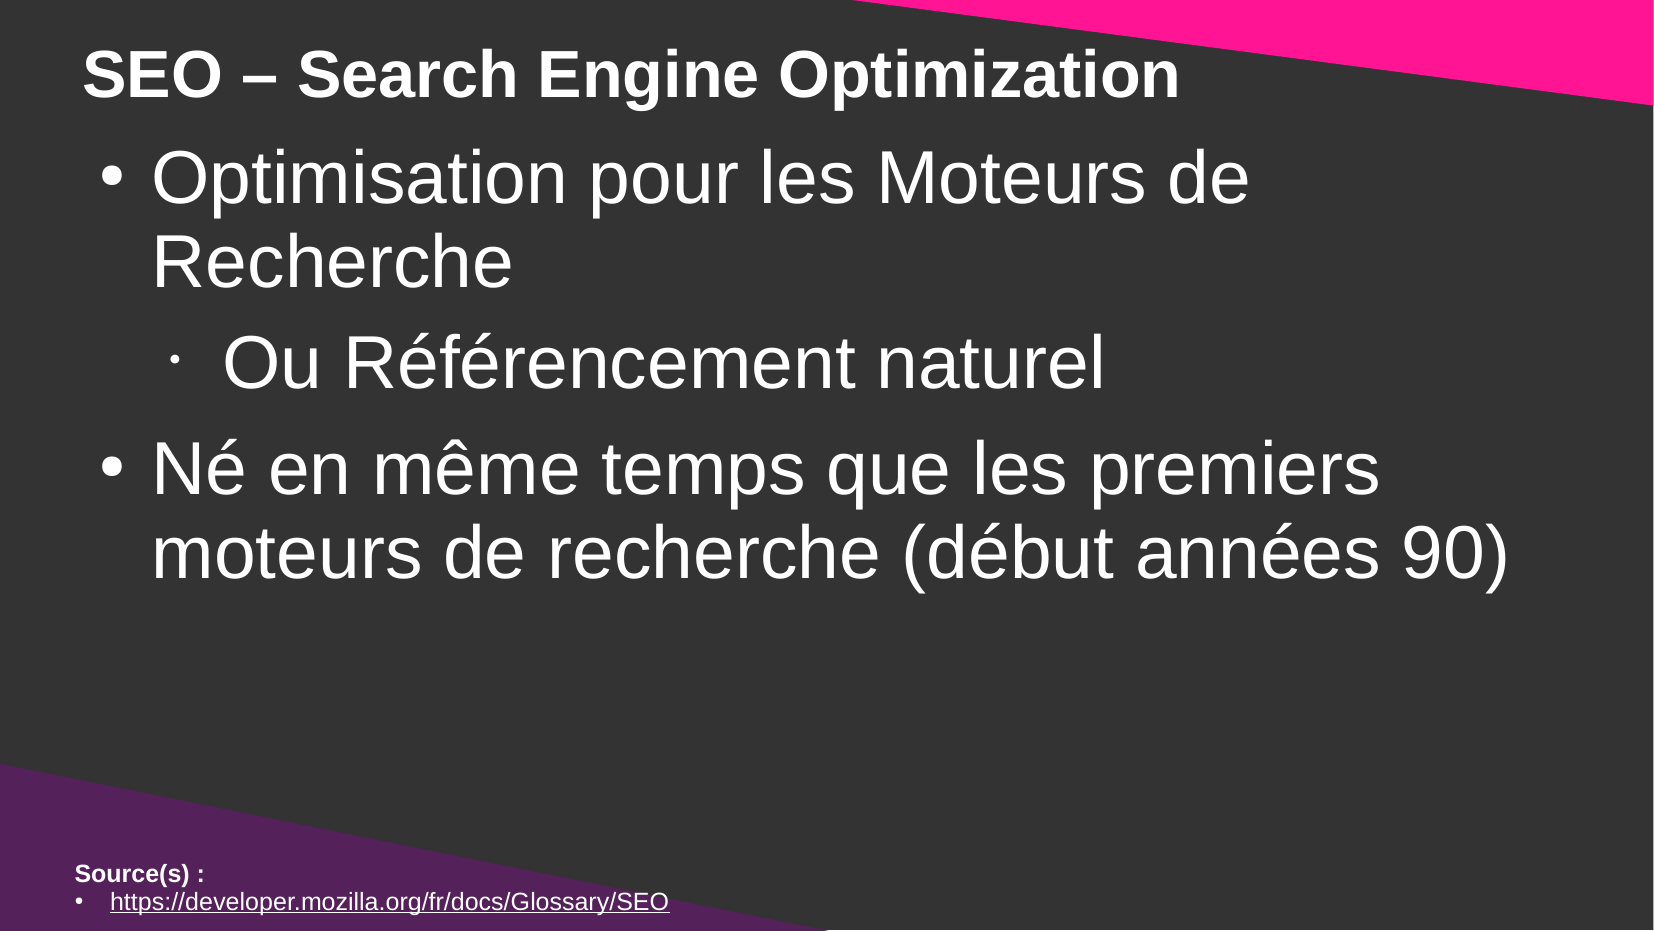

# SEO – Search Engine Optimization
Optimisation pour les Moteurs de Recherche
Ou Référencement naturel
Né en même temps que les premiers moteurs de recherche (début années 90)
Source(s) :
https://developer.mozilla.org/fr/docs/Glossary/SEO